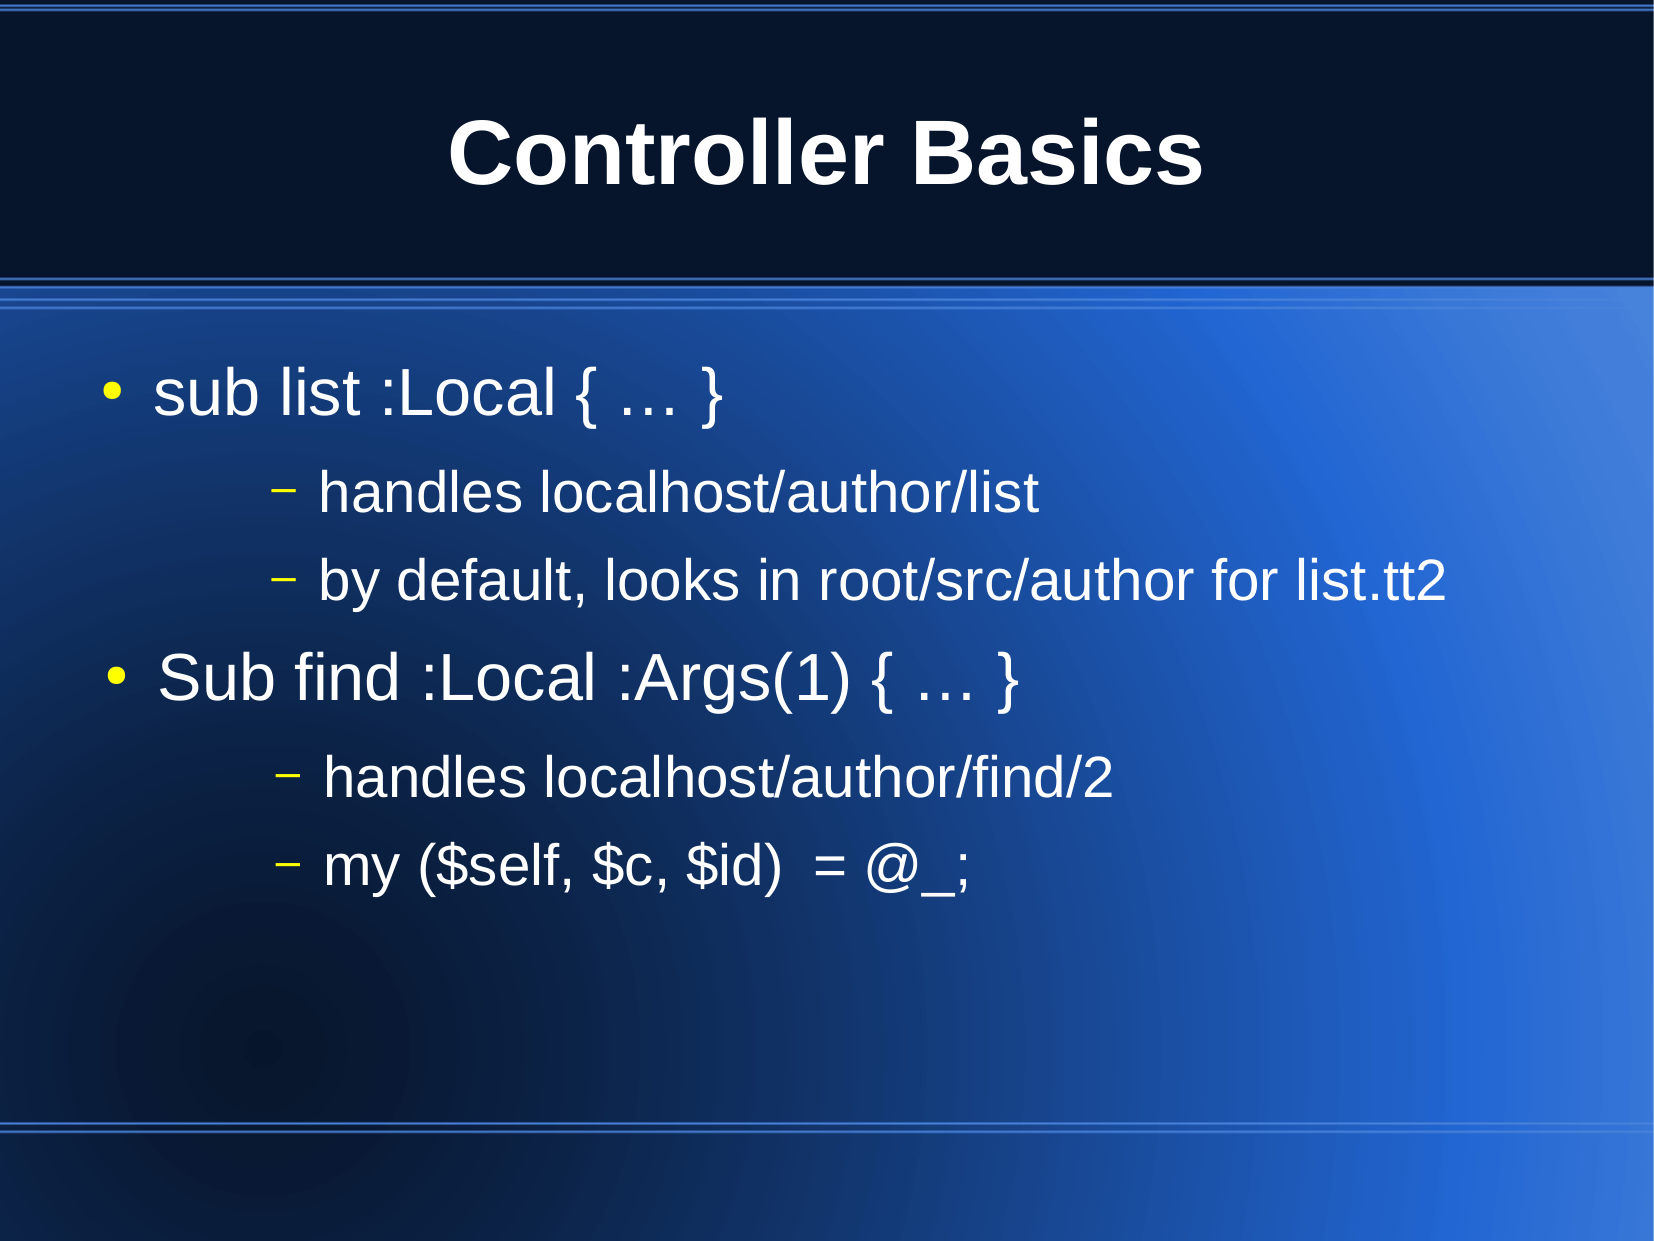

# Controller Basics
sub list :Local { … }
handles localhost/author/list
by default, looks in root/src/author for list.tt2
Sub find :Local :Args(1) { … }
handles localhost/author/find/2
my ($self, $c, $id)	= @_;